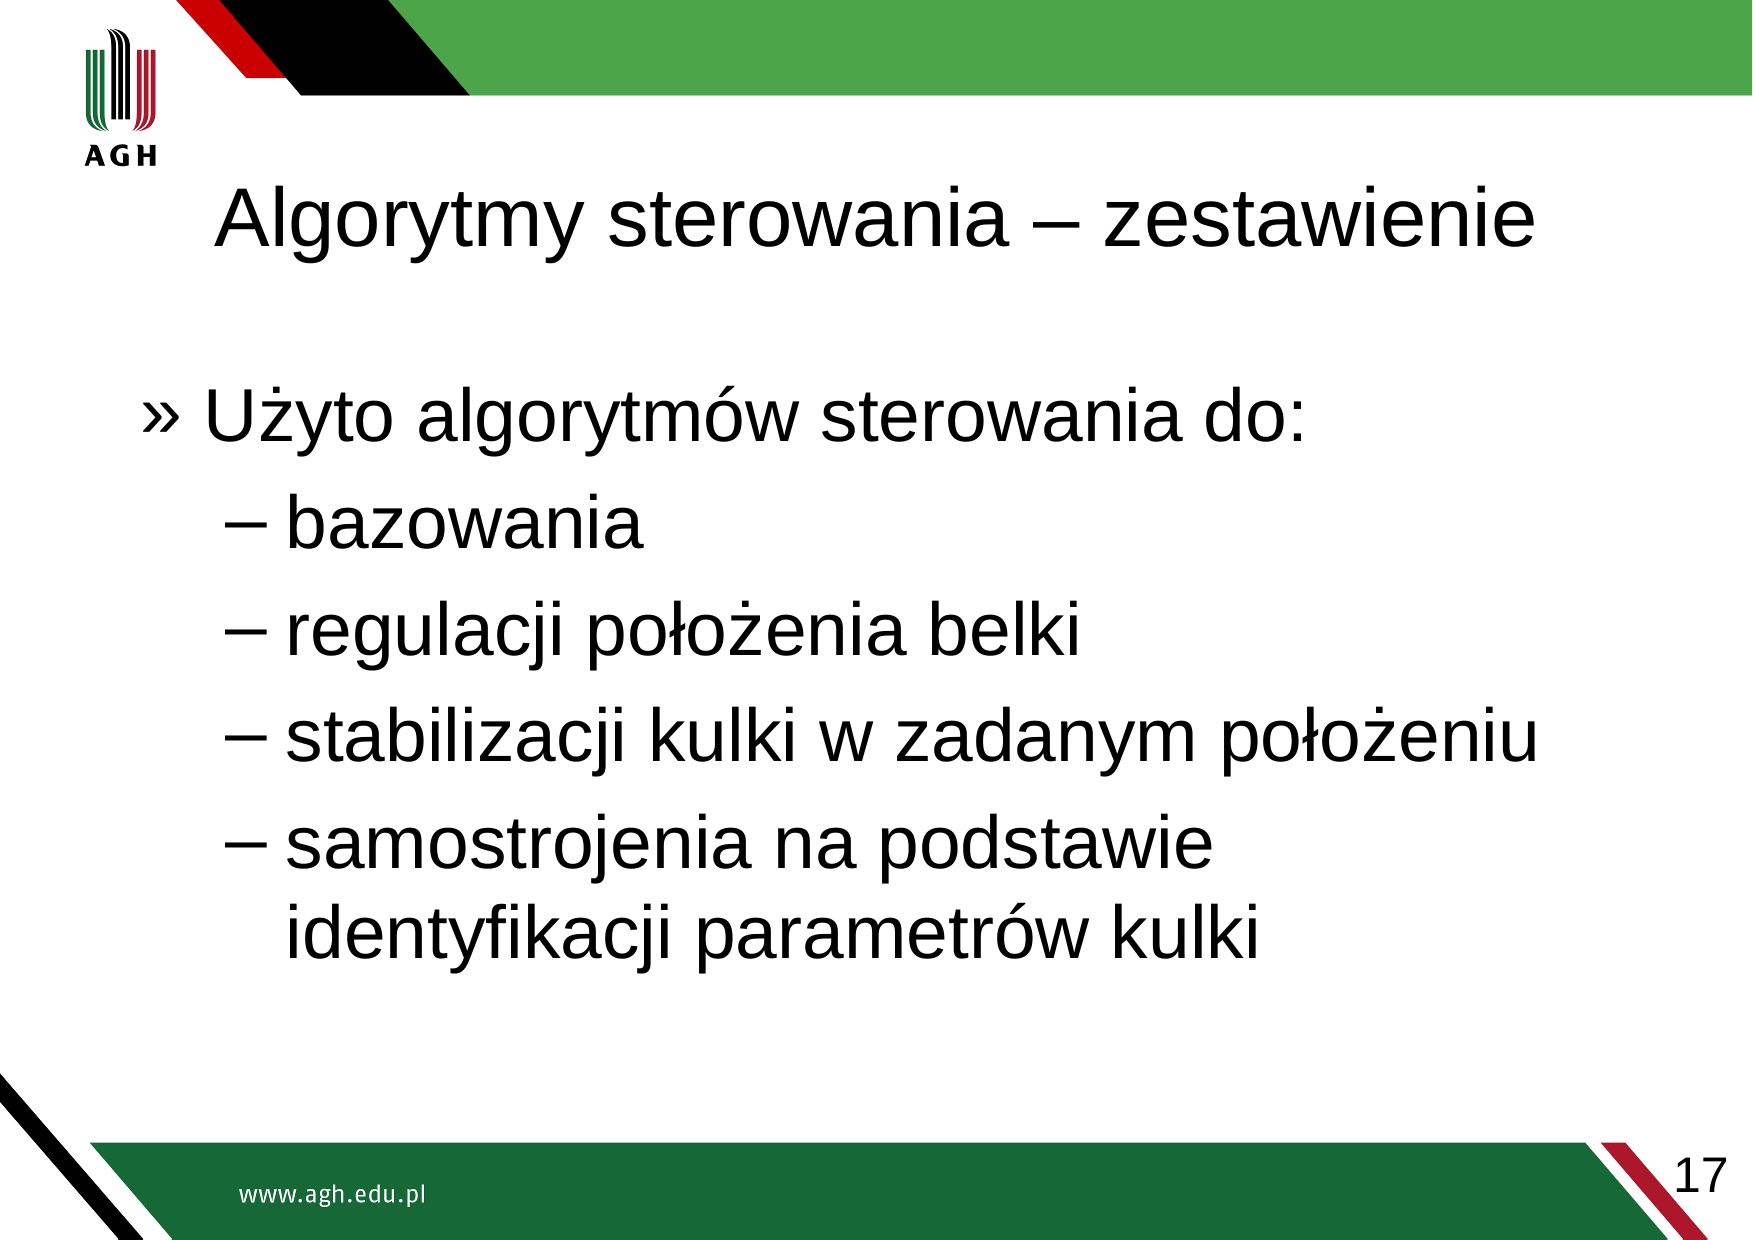

# Algorytmy sterowania – zestawienie
Użyto algorytmów sterowania do:
bazowania
regulacji położenia belki
stabilizacji kulki w zadanym położeniu
samostrojenia na podstawie identyfikacji parametrów kulki
17